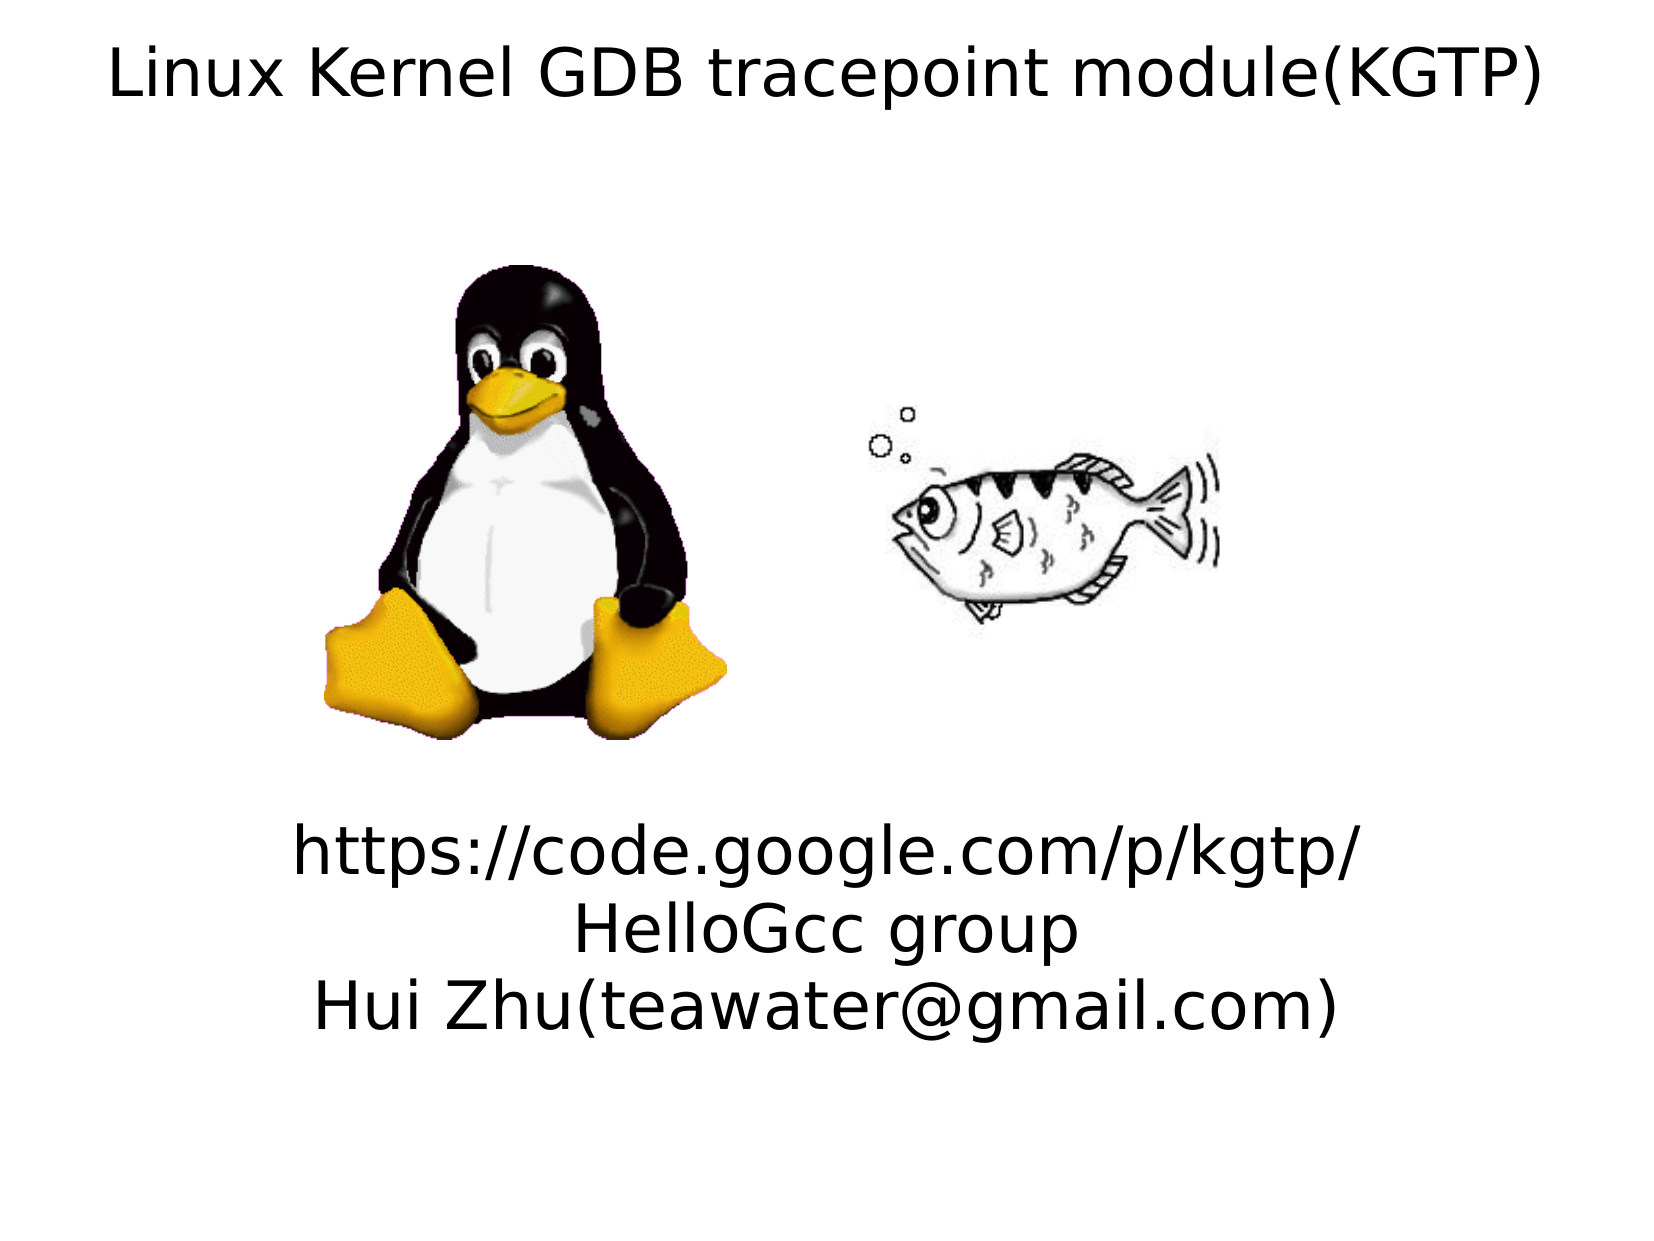

# Linux Kernel GDB tracepoint module(KGTP)
https://code.google.com/p/kgtp/
HelloGcc group
Hui Zhu(teawater@gmail.com)